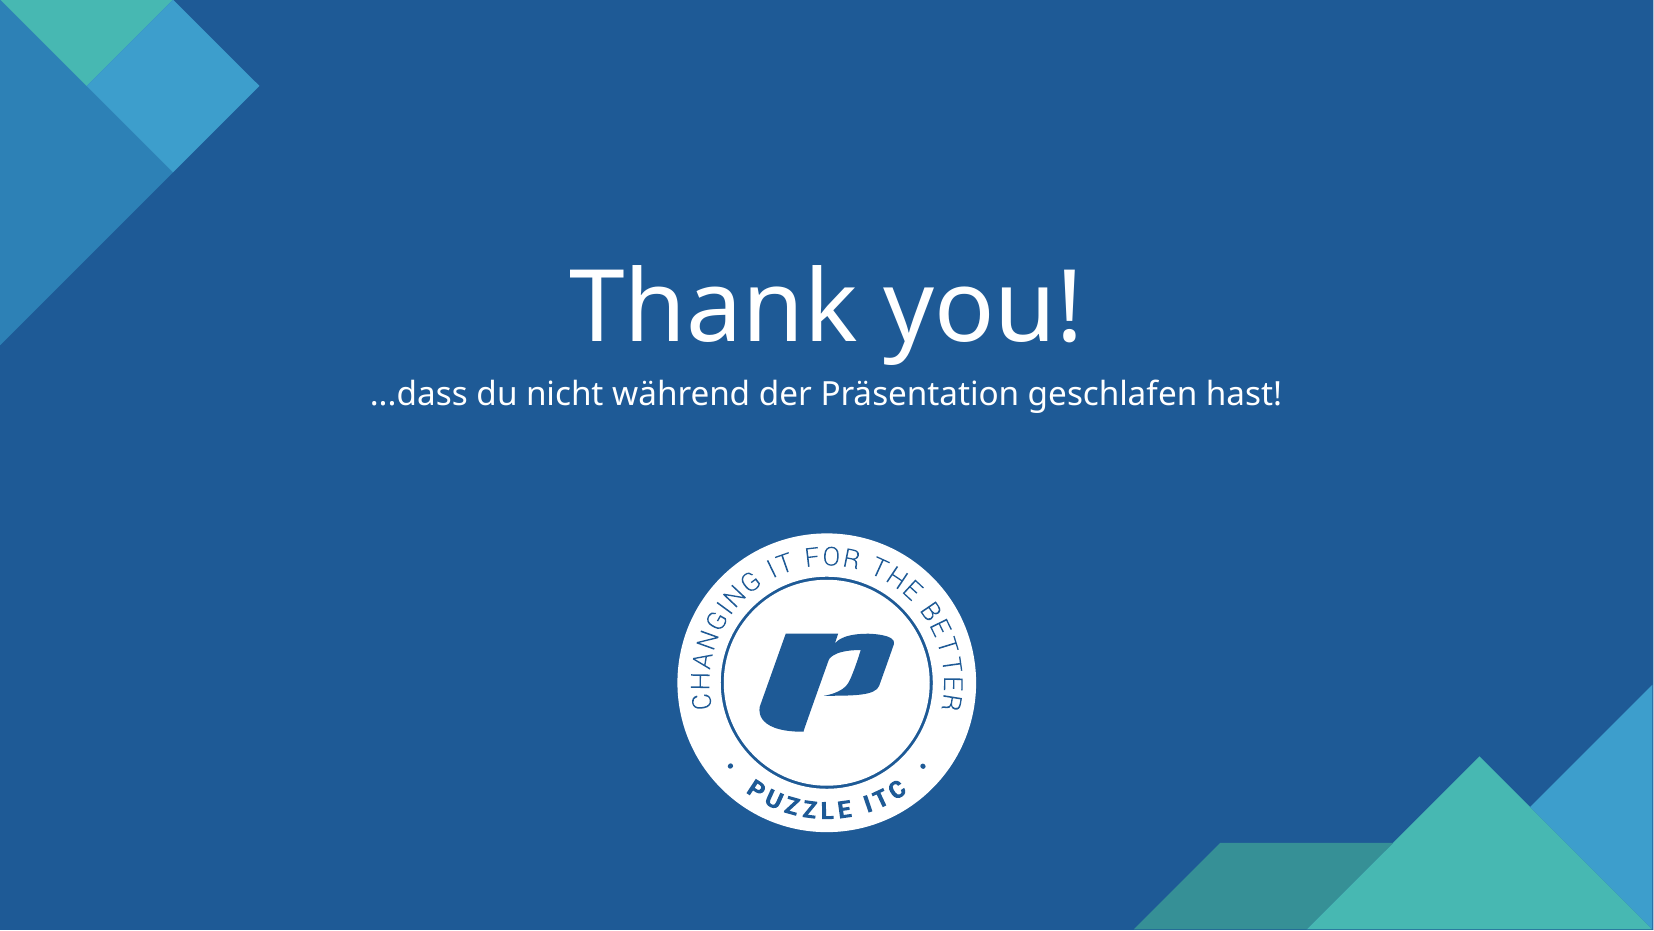

# Thank you! ...dass du nicht während der Präsentation geschlafen hast!